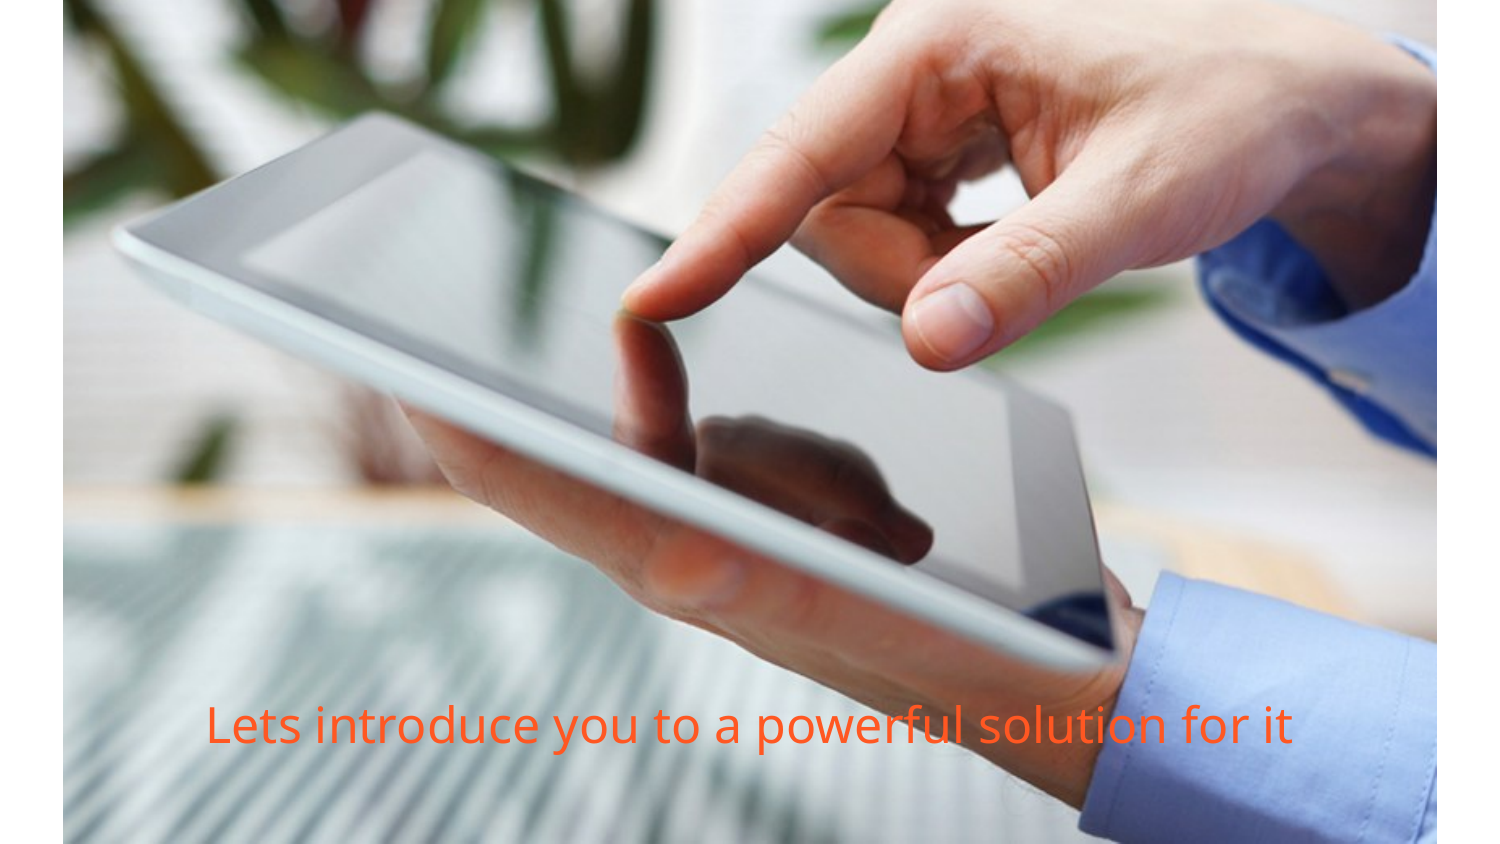

# Lets introduce you to a powerful solution for it